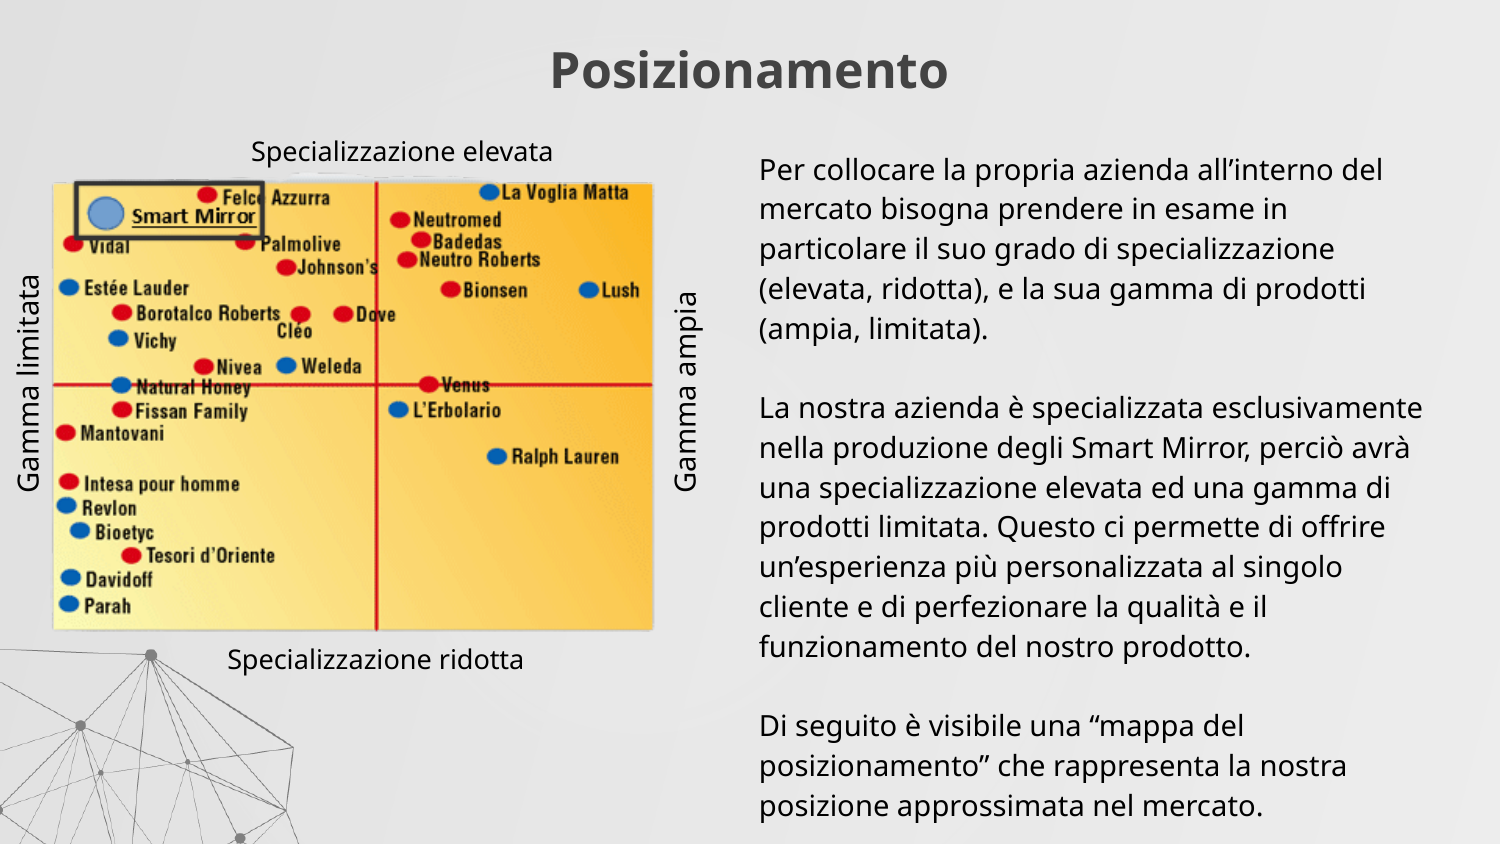

# Posizionamento
Specializzazione elevata
Per collocare la propria azienda all’interno del mercato bisogna prendere in esame in particolare il suo grado di specializzazione (elevata, ridotta), e la sua gamma di prodotti (ampia, limitata).
La nostra azienda è specializzata esclusivamente nella produzione degli Smart Mirror, perciò avrà una specializzazione elevata ed una gamma di prodotti limitata. Questo ci permette di offrire un’esperienza più personalizzata al singolo cliente e di perfezionare la qualità e il funzionamento del nostro prodotto.
Di seguito è visibile una “mappa del posizionamento” che rappresenta la nostra posizione approssimata nel mercato.
Gamma ampia
Gamma limitata
Specializzazione ridotta